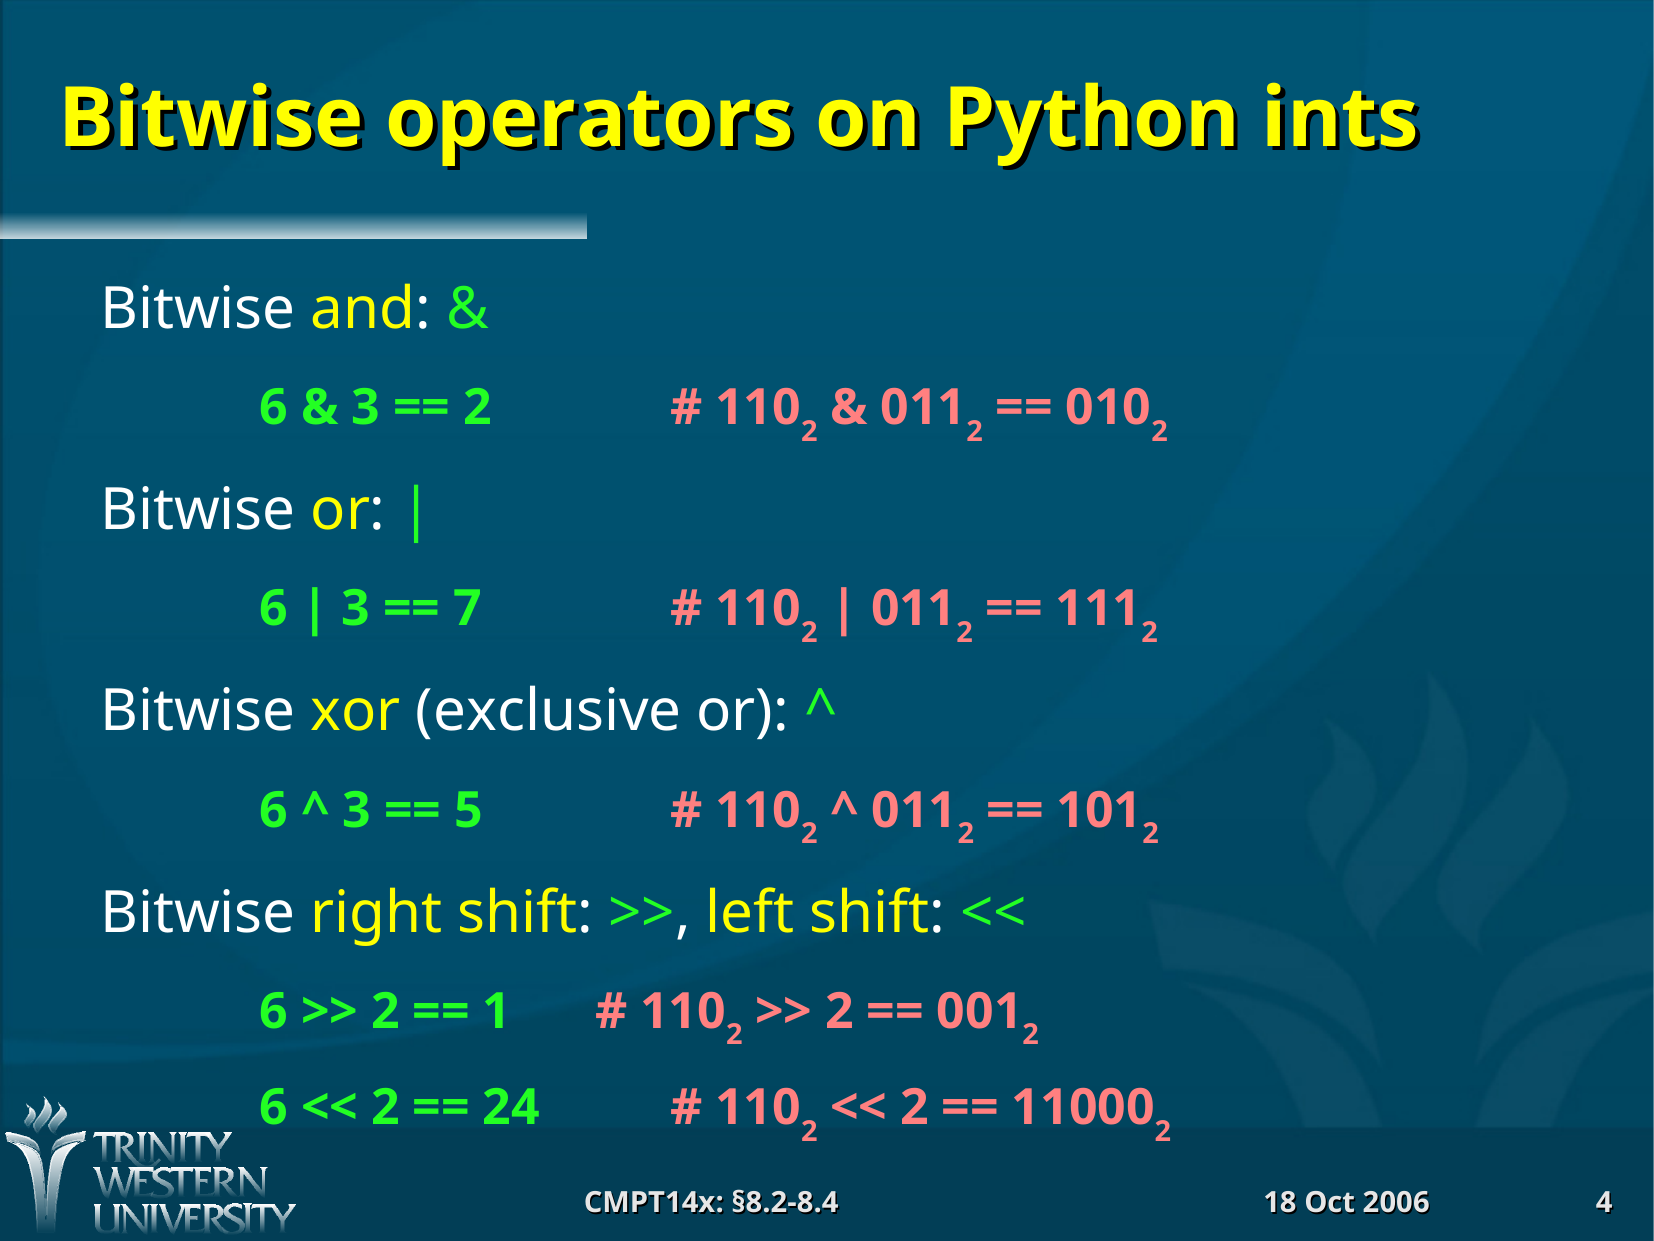

# Bitwise operators on Python ints
Bitwise and: &
6 & 3 == 2			# 1102 & 0112 == 0102
Bitwise or: |
6 | 3 == 7			# 1102 | 0112 == 1112
Bitwise xor (exclusive or): ^
6 ^ 3 == 5			# 1102 ^ 0112 == 1012
Bitwise right shift: >>, left shift: <<
6 >> 2 == 1		# 1102 >> 2 == 0012
6 << 2 == 24		# 1102 << 2 == 110002
CMPT14x: §8.2-8.4
18 Oct 2006
4